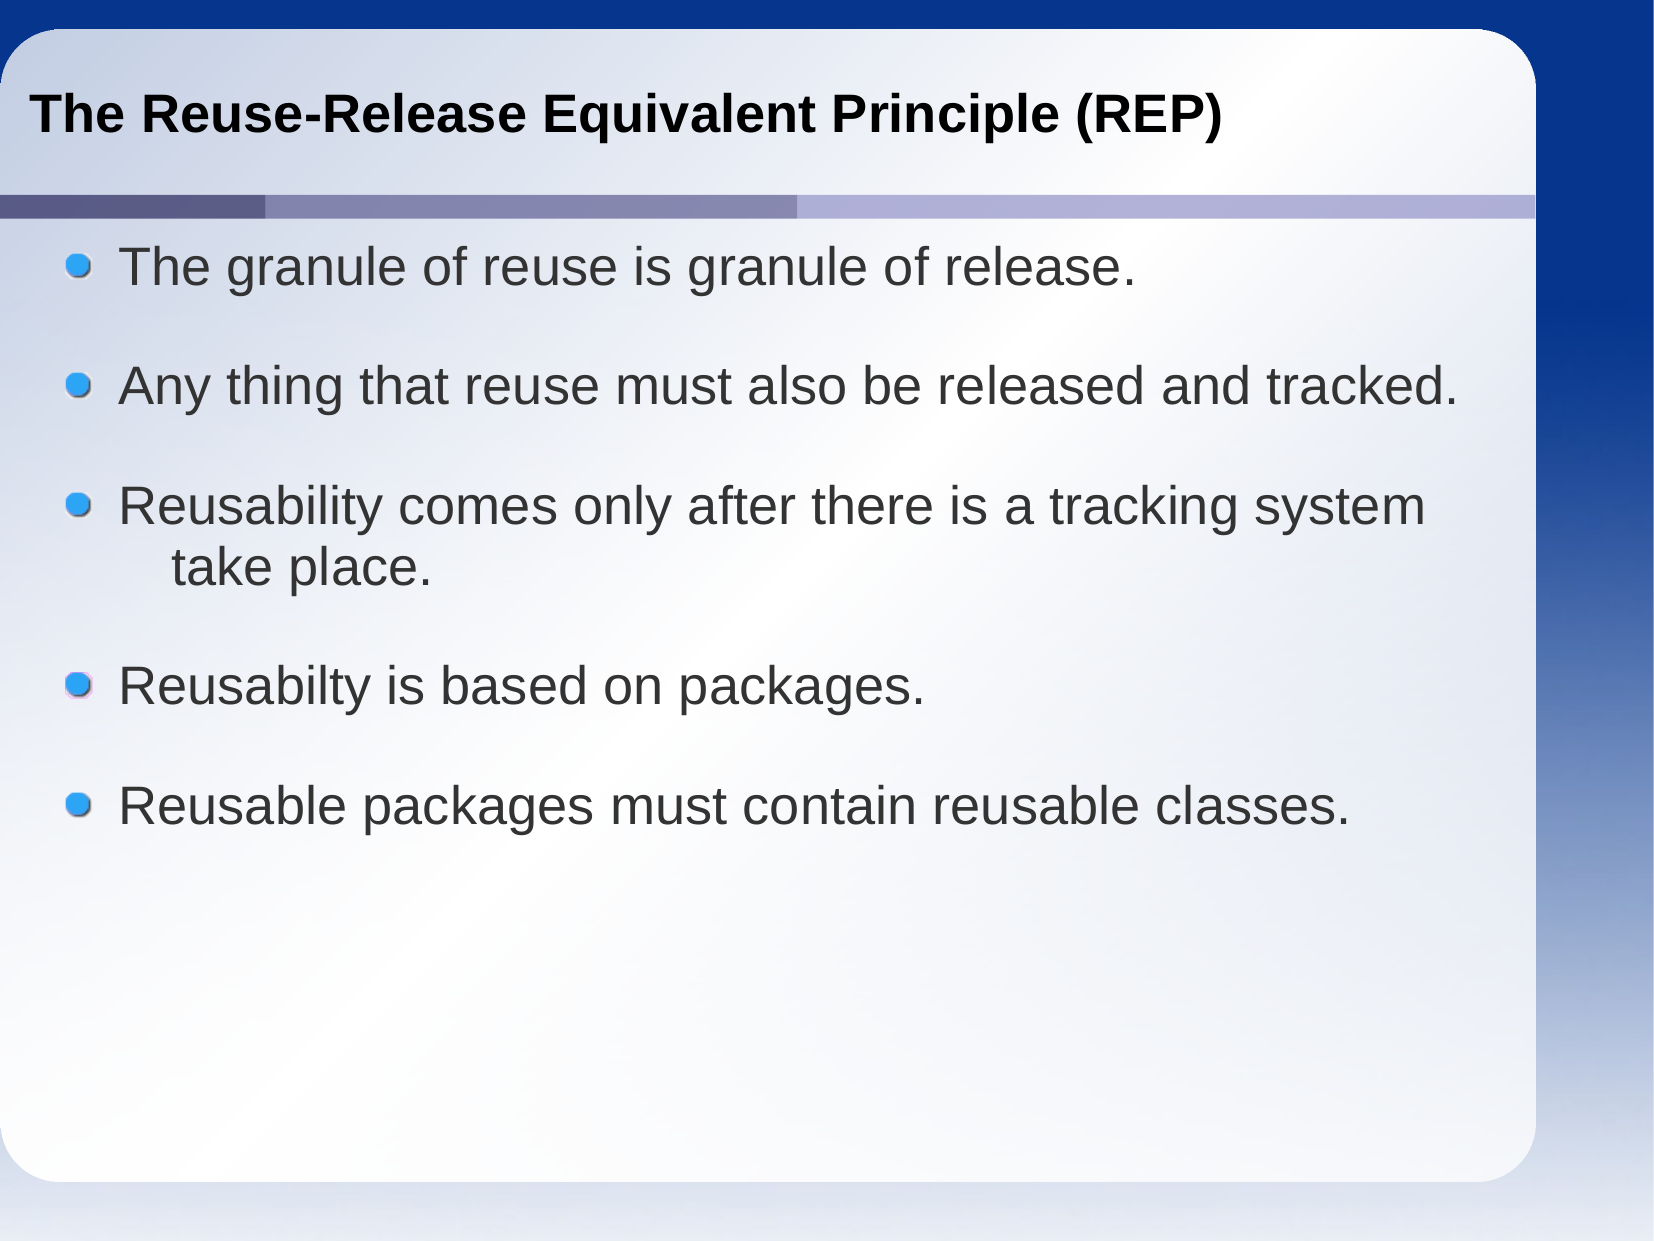

# The Reuse-Release Equivalent Principle (REP)
The granule of reuse is granule of release.
Any thing that reuse must also be released and tracked.
Reusability comes only after there is a tracking system take place.
Reusabilty is based on packages.
Reusable packages must contain reusable classes.